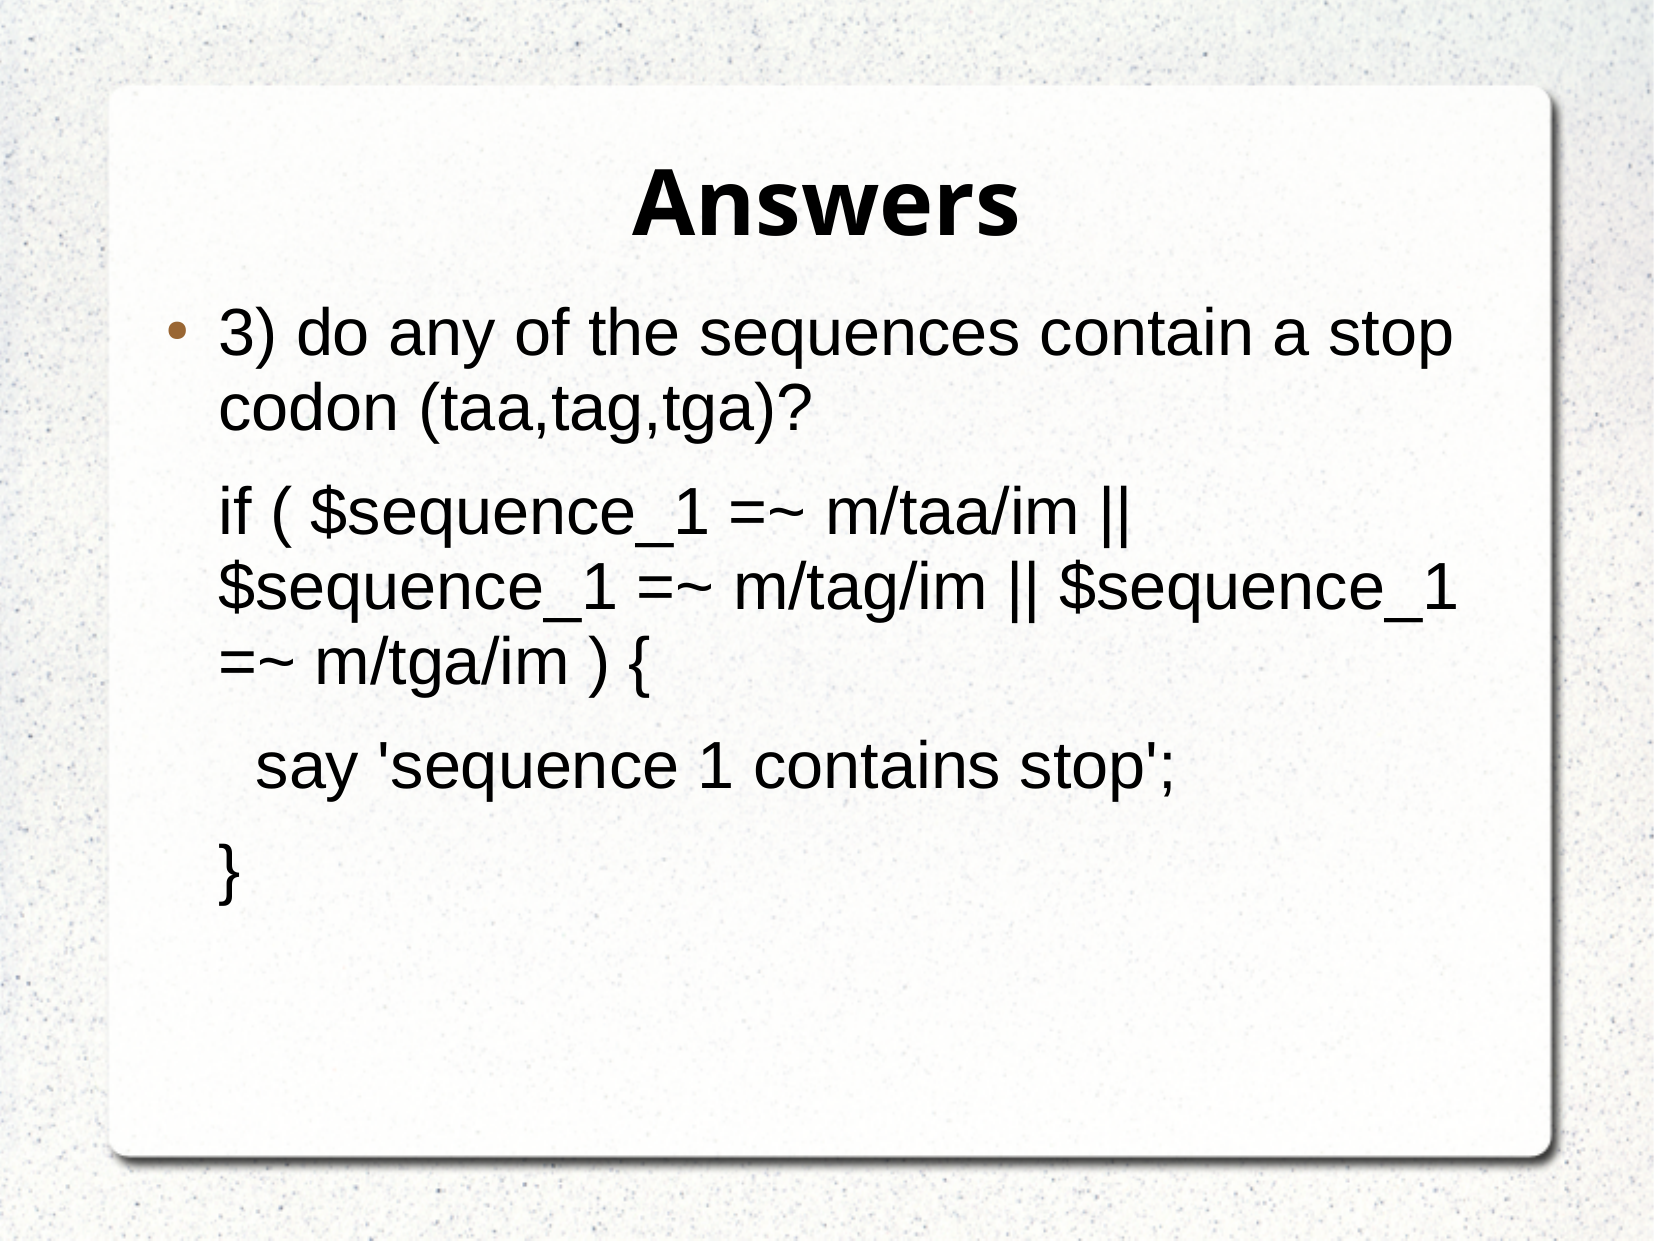

# Answers
3) do any of the sequences contain a stop codon (taa,tag,tga)?
if ( $sequence_1 =~ m/taa/im || $sequence_1 =~ m/tag/im || $sequence_1 =~ m/tga/im ) {
 say 'sequence 1 contains stop';
}